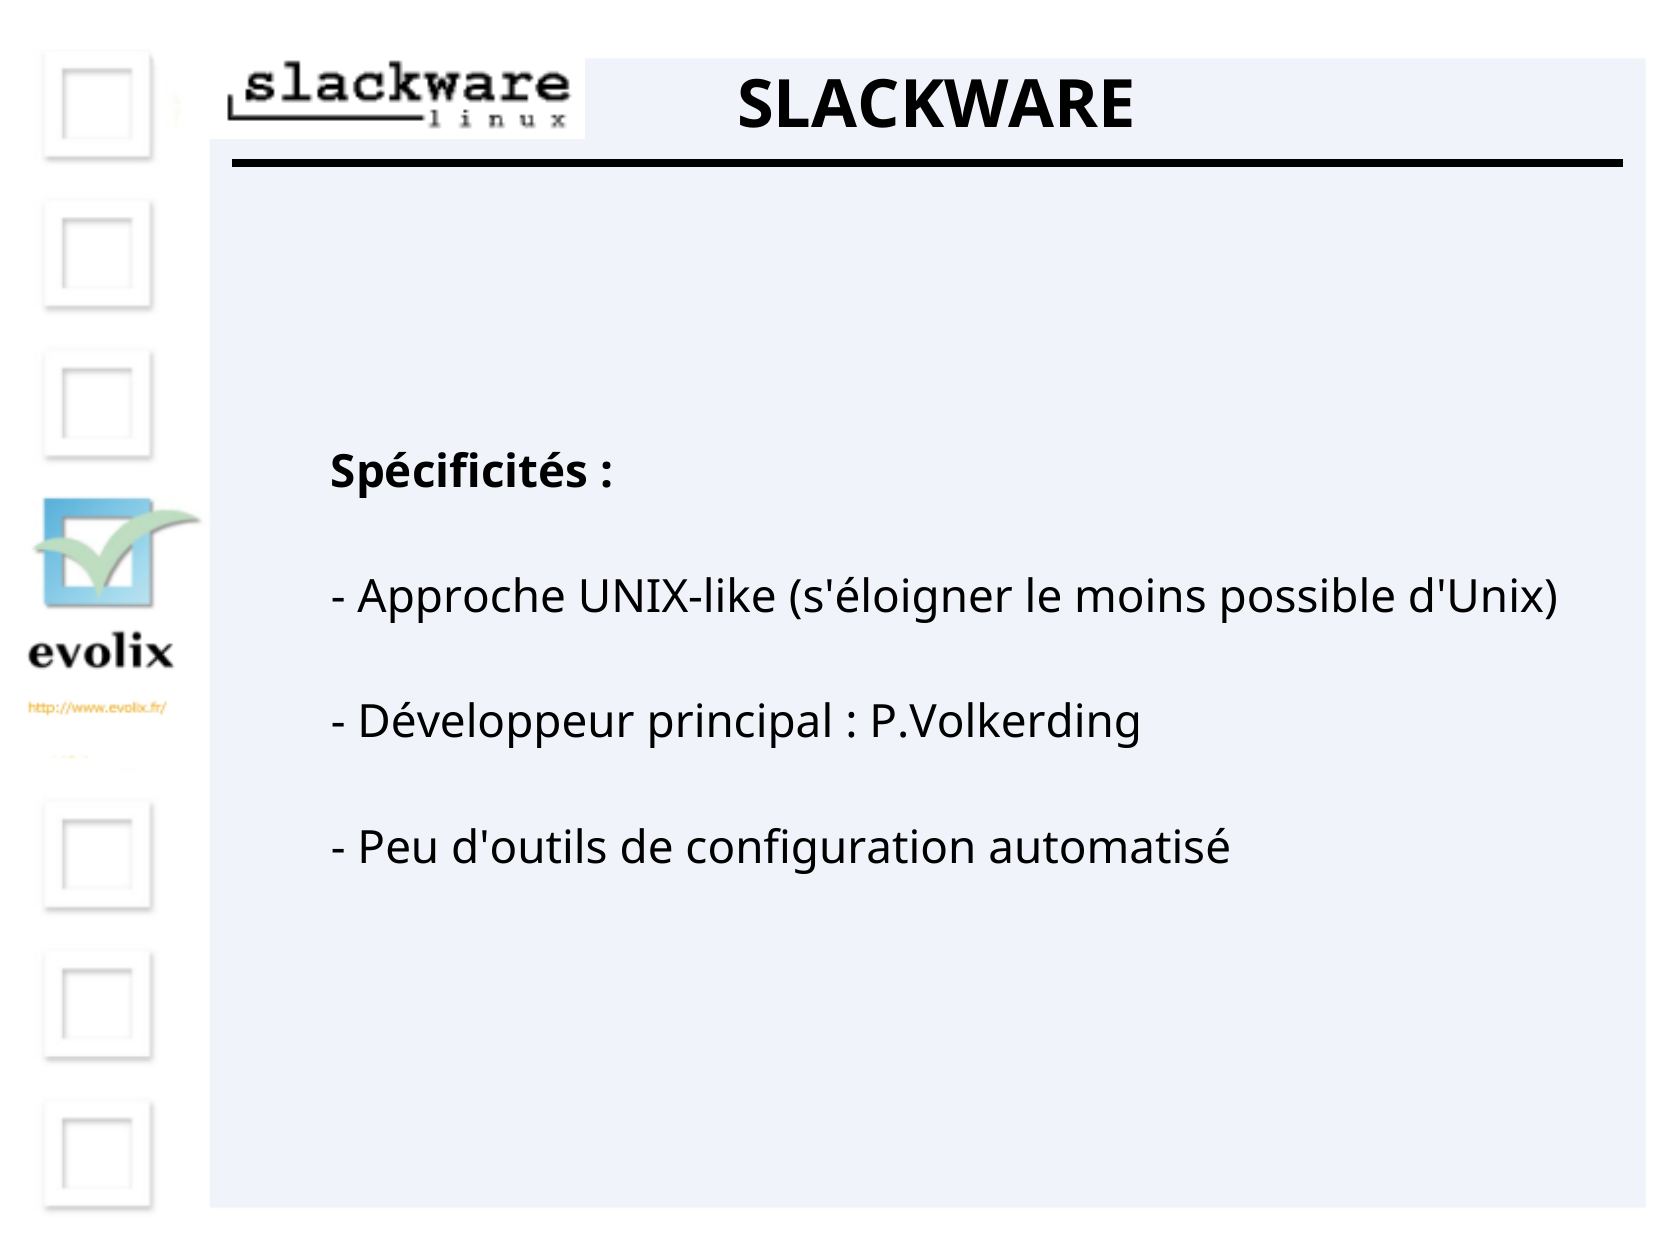

# SLACKWARE
Spécificités :
- Approche UNIX-like (s'éloigner le moins possible d'Unix)
- Développeur principal : P.Volkerding
- Peu d'outils de configuration automatisé